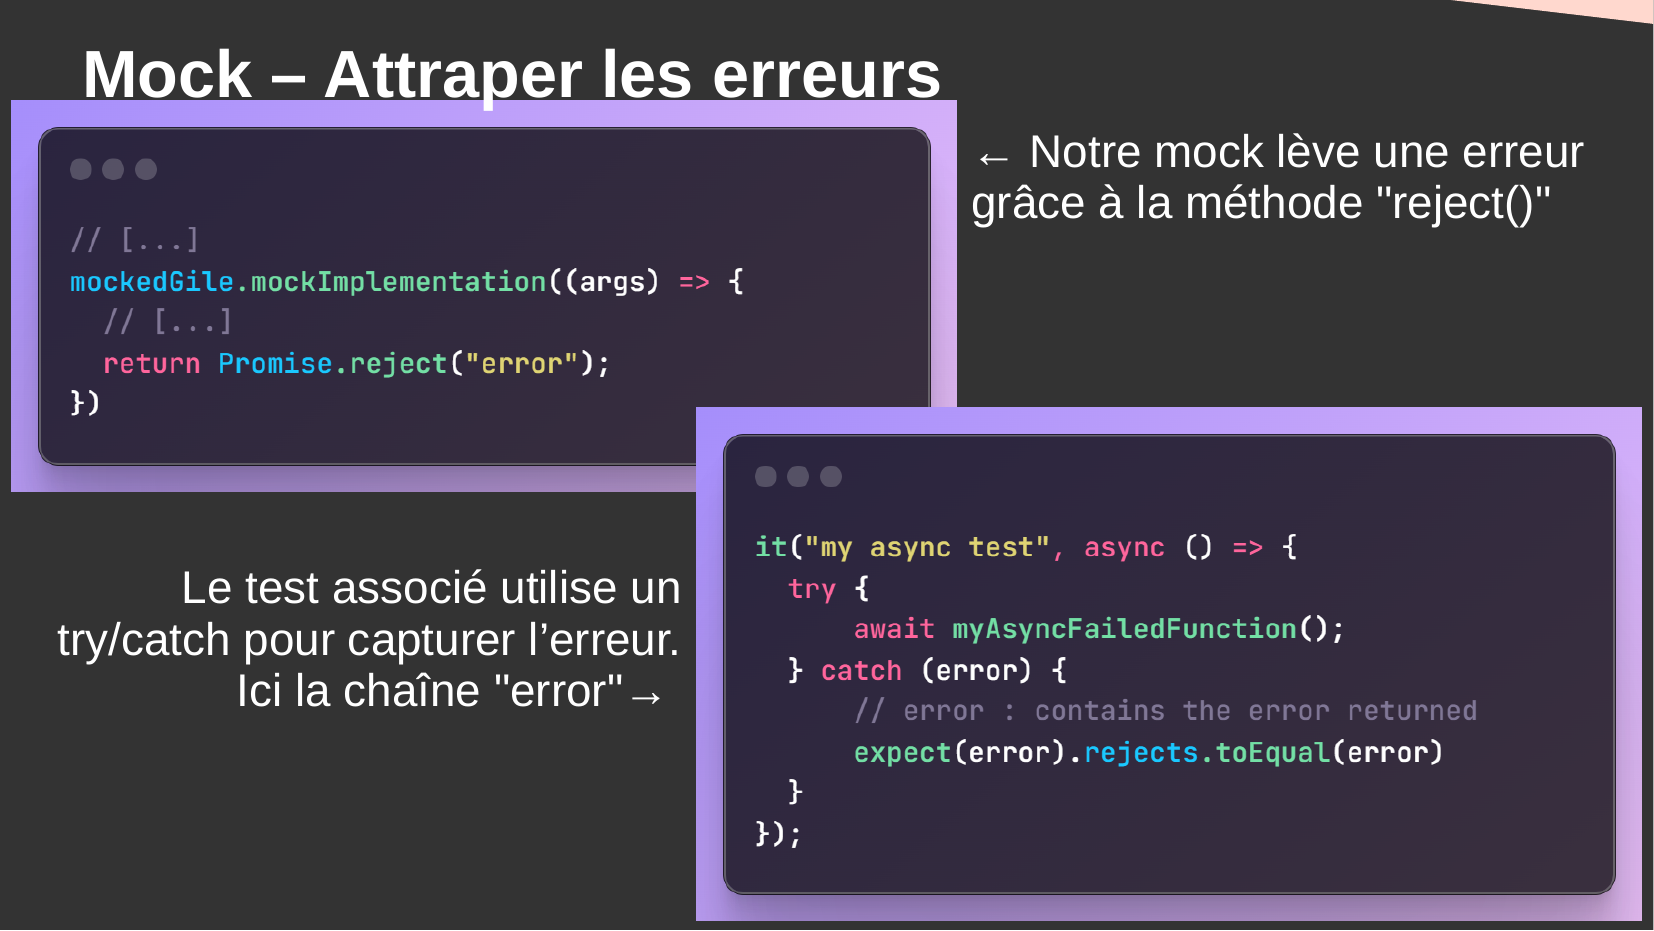

# Mock – Attraper les erreurs
← Notre mock lève une erreur grâce à la méthode "reject()"
Le test associé utilise un try/catch pour capturer l’erreur.
Ici la chaîne "error"→